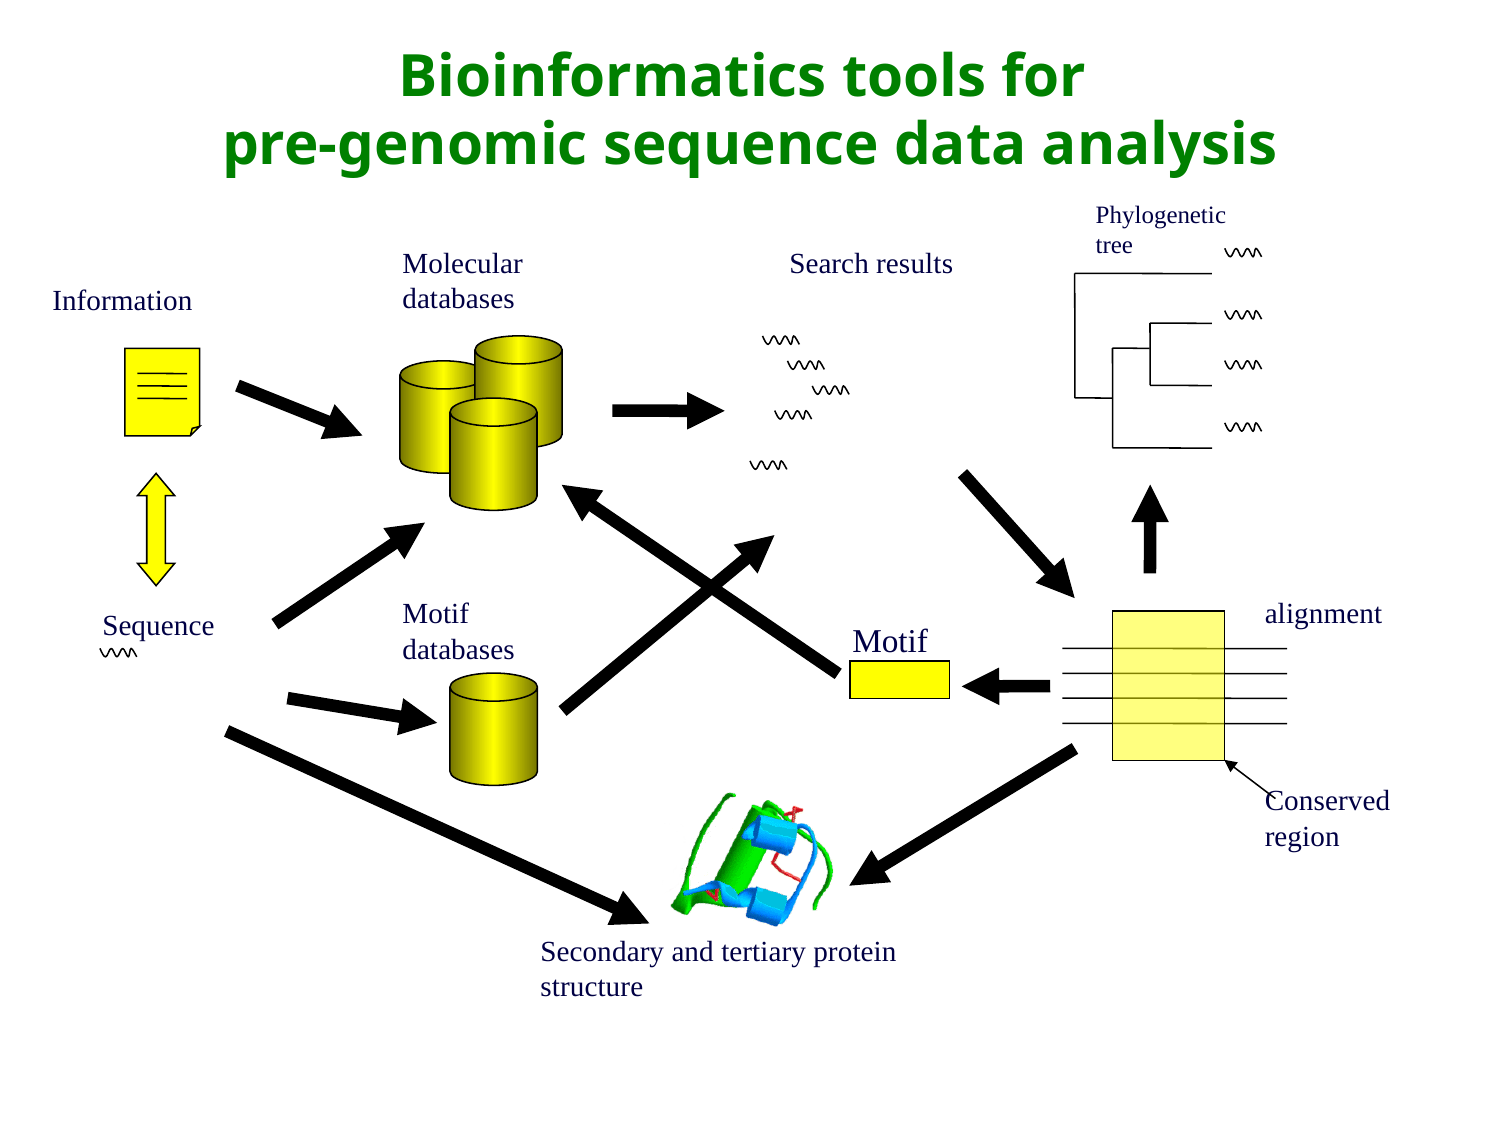

Bioinformatics tools for
pre-genomic sequence data analysis
Phylogenetic tree
Molecular databases
Search results
Information
alignment
Motif databases
Sequence
Motif
Conserved region
Secondary and tertiary protein structure